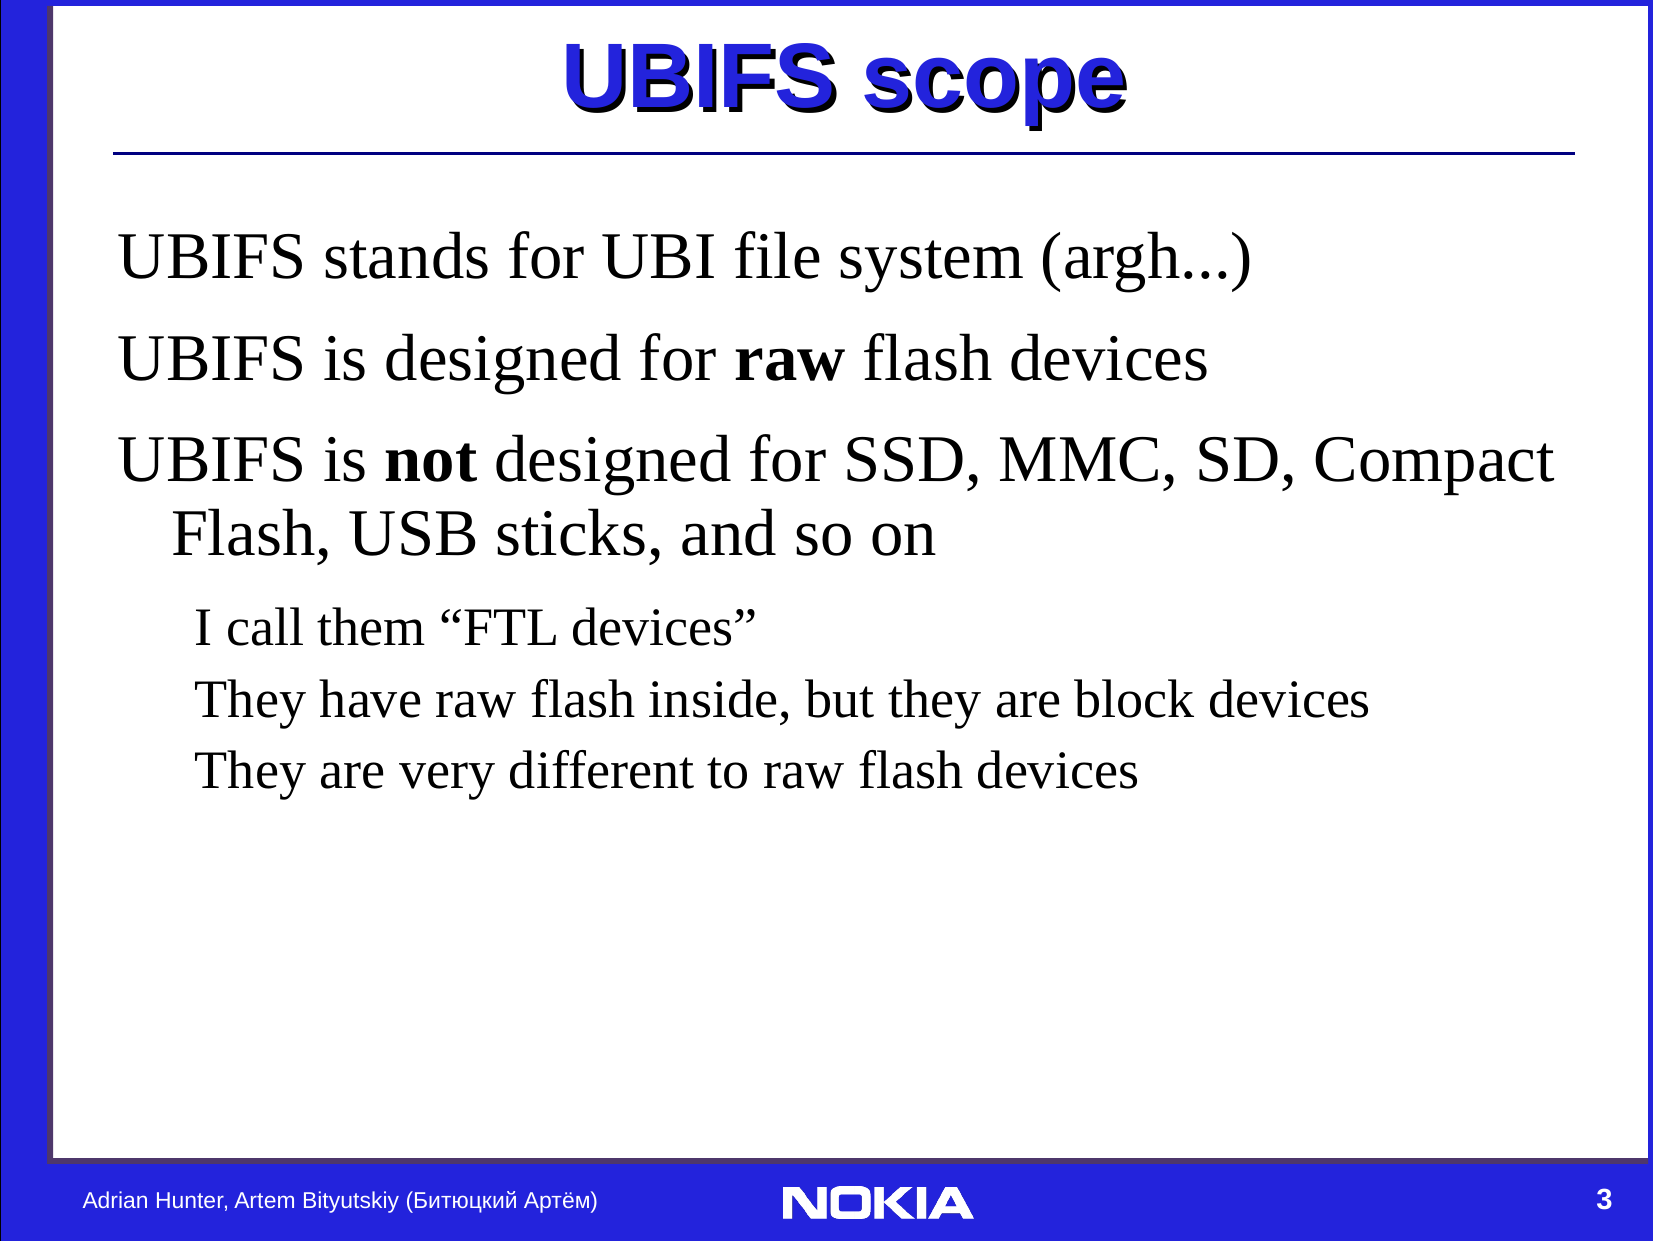

# UBIFS scope
UBIFS stands for UBI file system (argh...)
UBIFS is designed for raw flash devices
UBIFS is not designed for SSD, MMC, SD, Compact Flash, USB sticks, and so on
I call them “FTL devices”
They have raw flash inside, but they are block devices
They are very different to raw flash devices
3